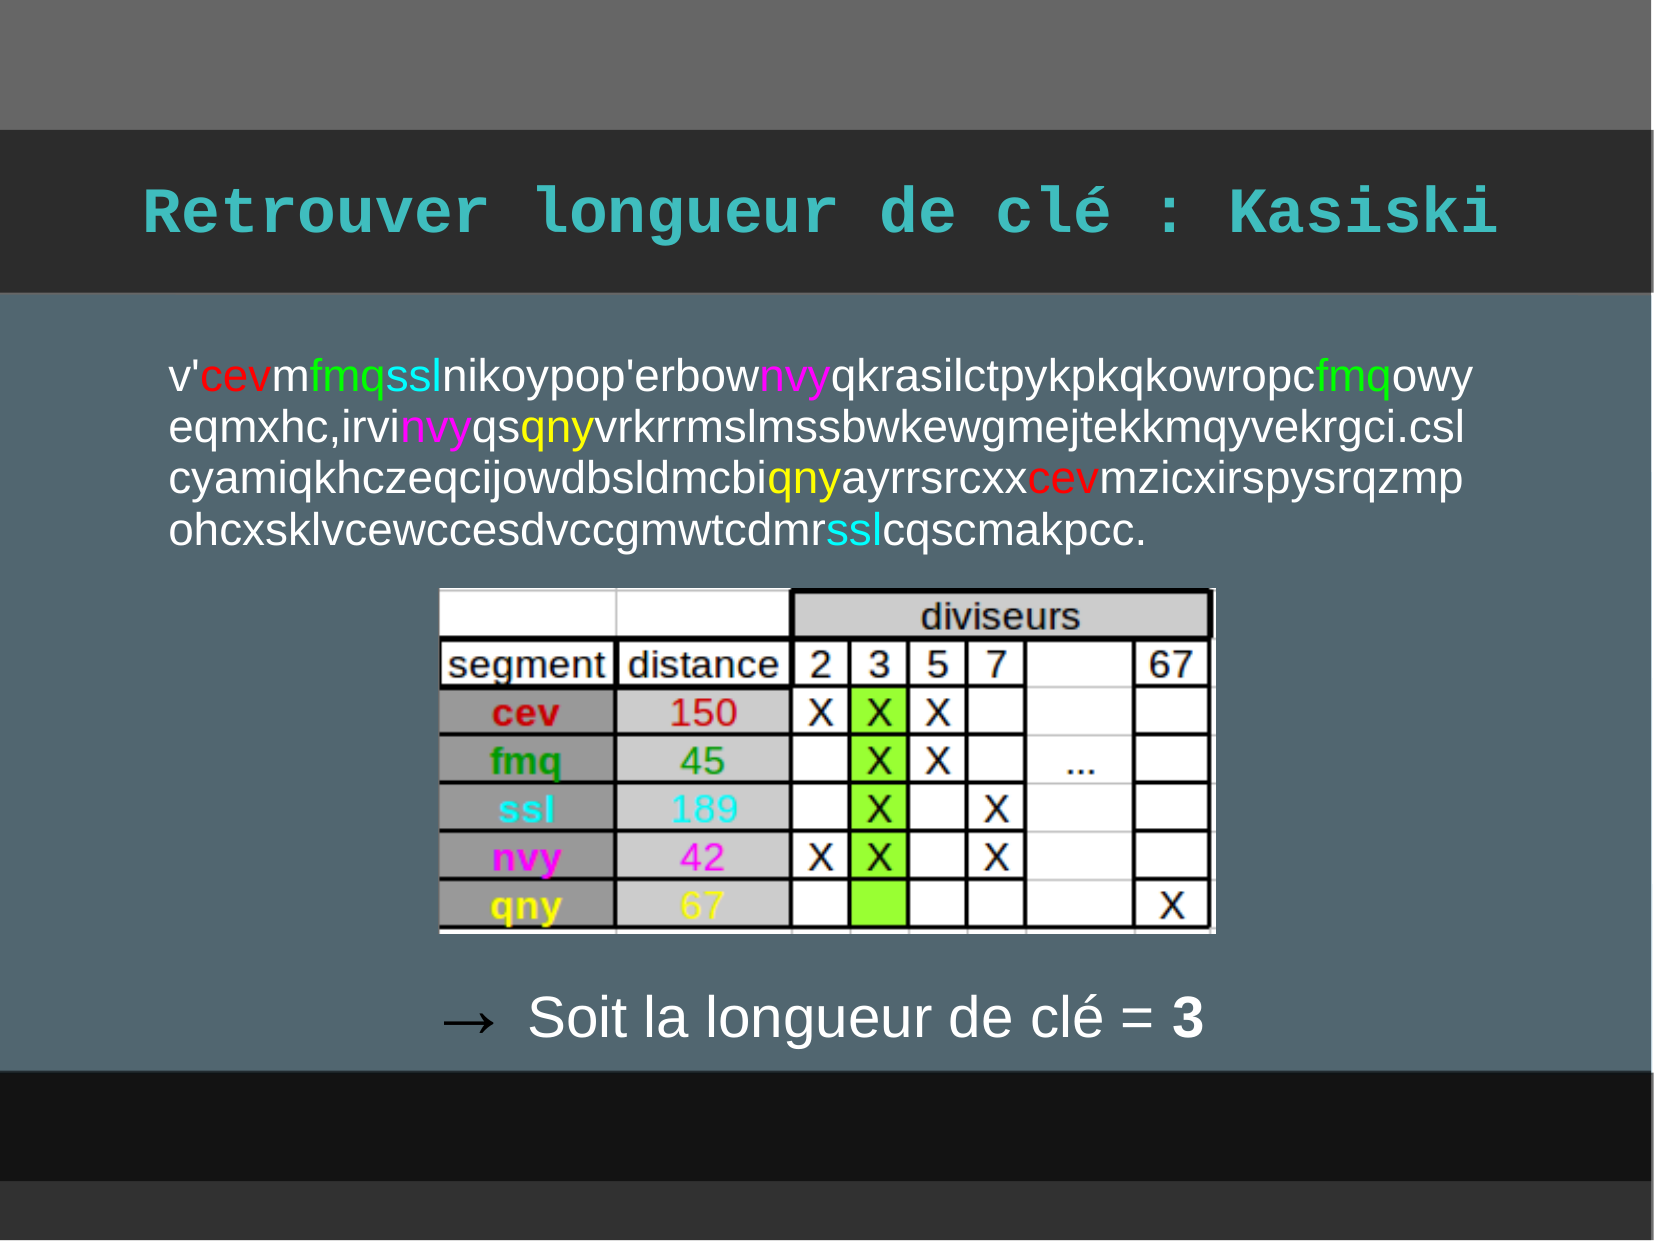

# Retrouver longueur de clé : Kasiski
v'cevmfmqsslnikoypop'erbownvyqkrasilctpykpkqkowropcfmqowyeqmxhc,irvinvyqsqnyvrkrrmslmssbwkewgmejtekkmqyvekrgci.cslcyamiqkhczeqcijowdbsldmcbiqnyayrrsrcxxcevmzicxirspysrqzmpohcxsklvcewccesdvccgmwtcdmrsslcqscmakpcc.
 → Soit la longueur de clé = 3
12